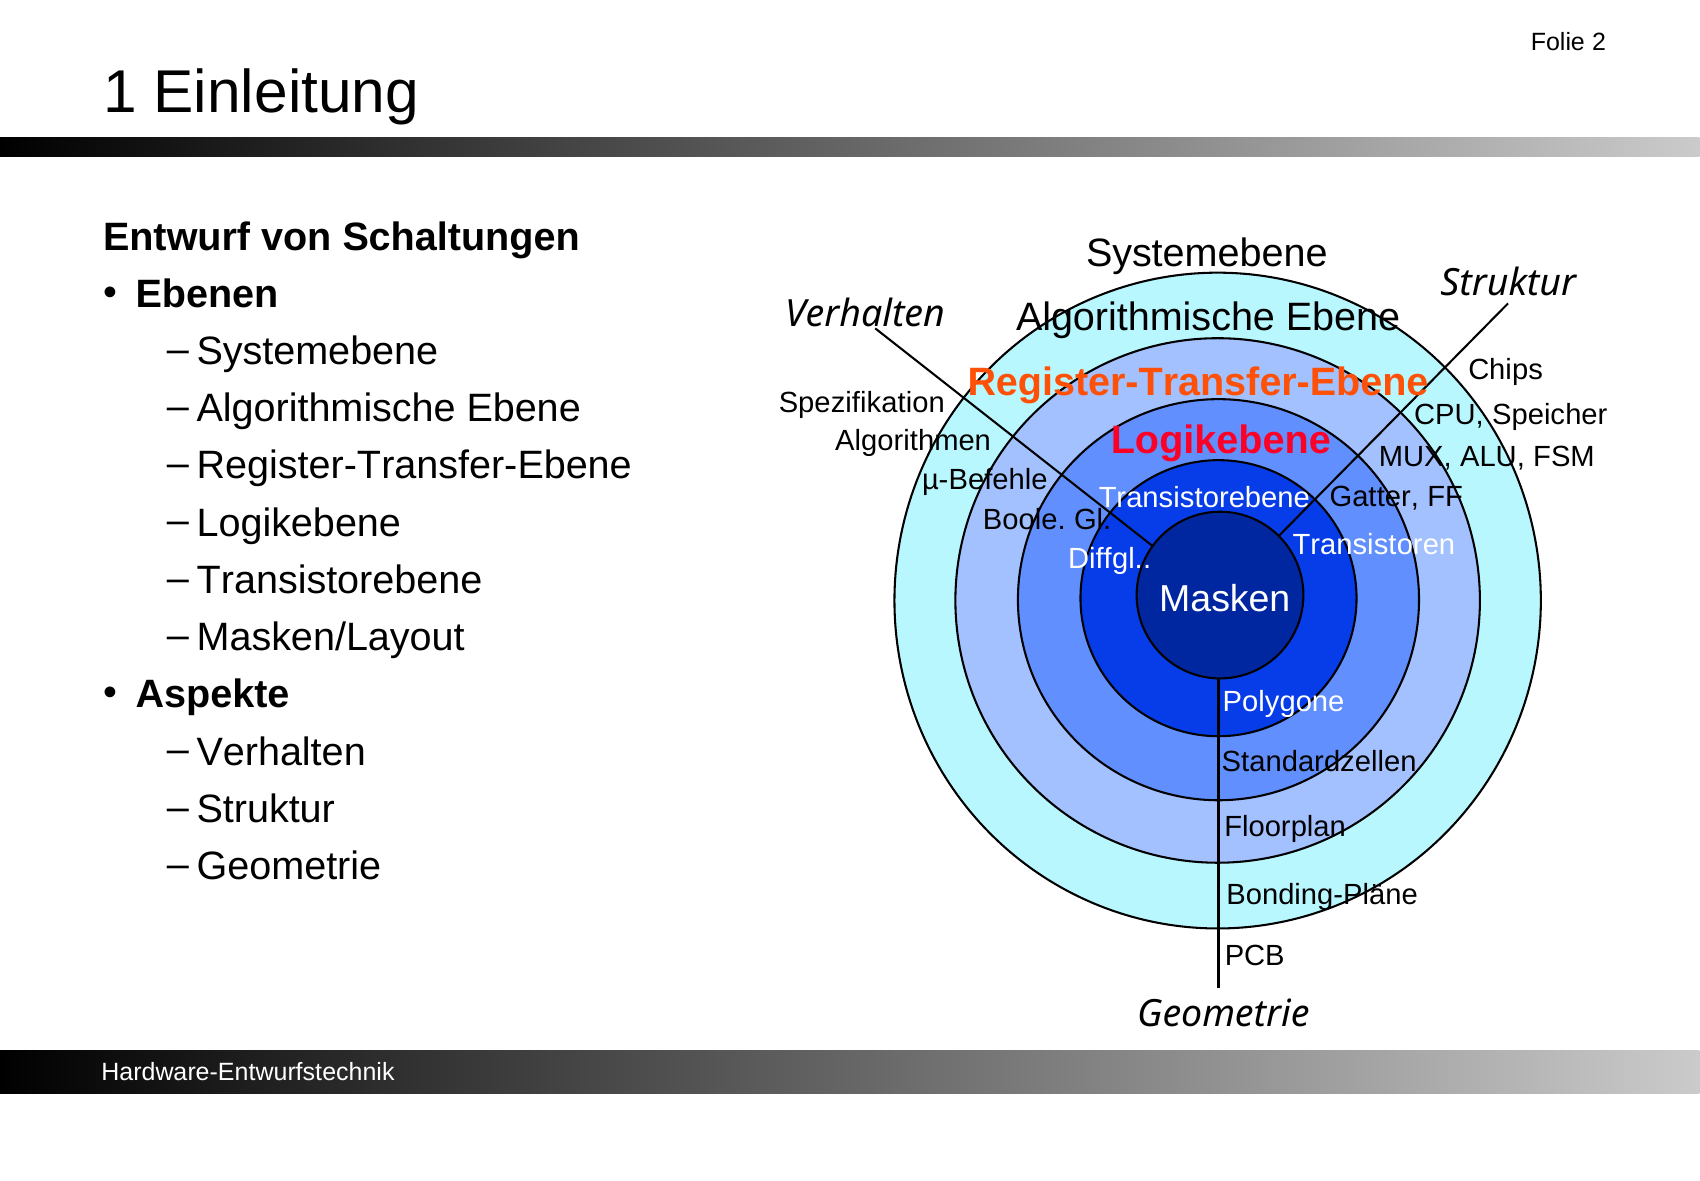

# 1 Einleitung
Entwurf von Schaltungen
Ebenen
Systemebene
Algorithmische Ebene
Register-Transfer-Ebene
Logikebene
Transistorebene
Masken/Layout
Aspekte
Verhalten
Struktur
Geometrie
Systemebene
Struktur
Verhalten
Algorithmische Ebene
Chips
Register-Transfer-Ebene
Spezifikation
CPU, Speicher
Logikebene
Algorithmen
MUX, ALU, FSM
µ-Befehle
Gatter, FF
Transistorebene
Boole. Gl.
Transistoren
Diffgl..
Masken
Polygone
Standardzellen
Floorplan
Bonding-Pläne
PCB
Geometrie